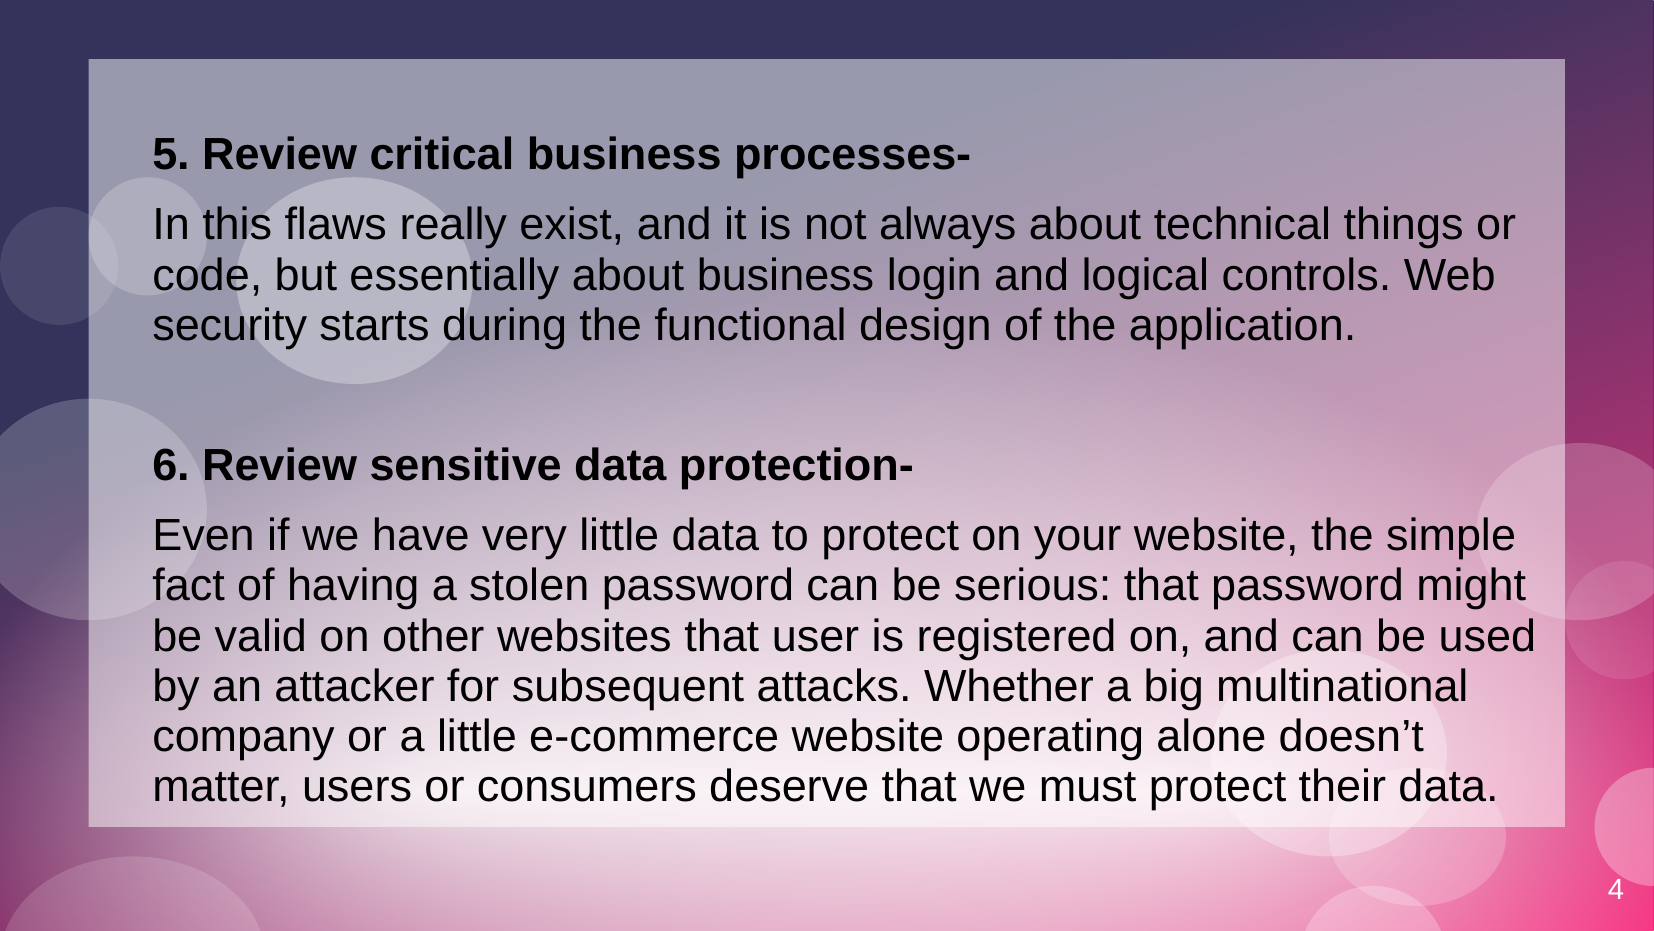

# 5. Review critical business processes-
In this flaws really exist, and it is not always about technical things or code, but essentially about business login and logical controls. Web security starts during the functional design of the application.
6. Review sensitive data protection-
Even if we have very little data to protect on your website, the simple fact of having a stolen password can be serious: that password might be valid on other websites that user is registered on, and can be used by an attacker for subsequent attacks. Whether a big multinational company or a little e-commerce website operating alone doesn’t matter, users or consumers deserve that we must protect their data.